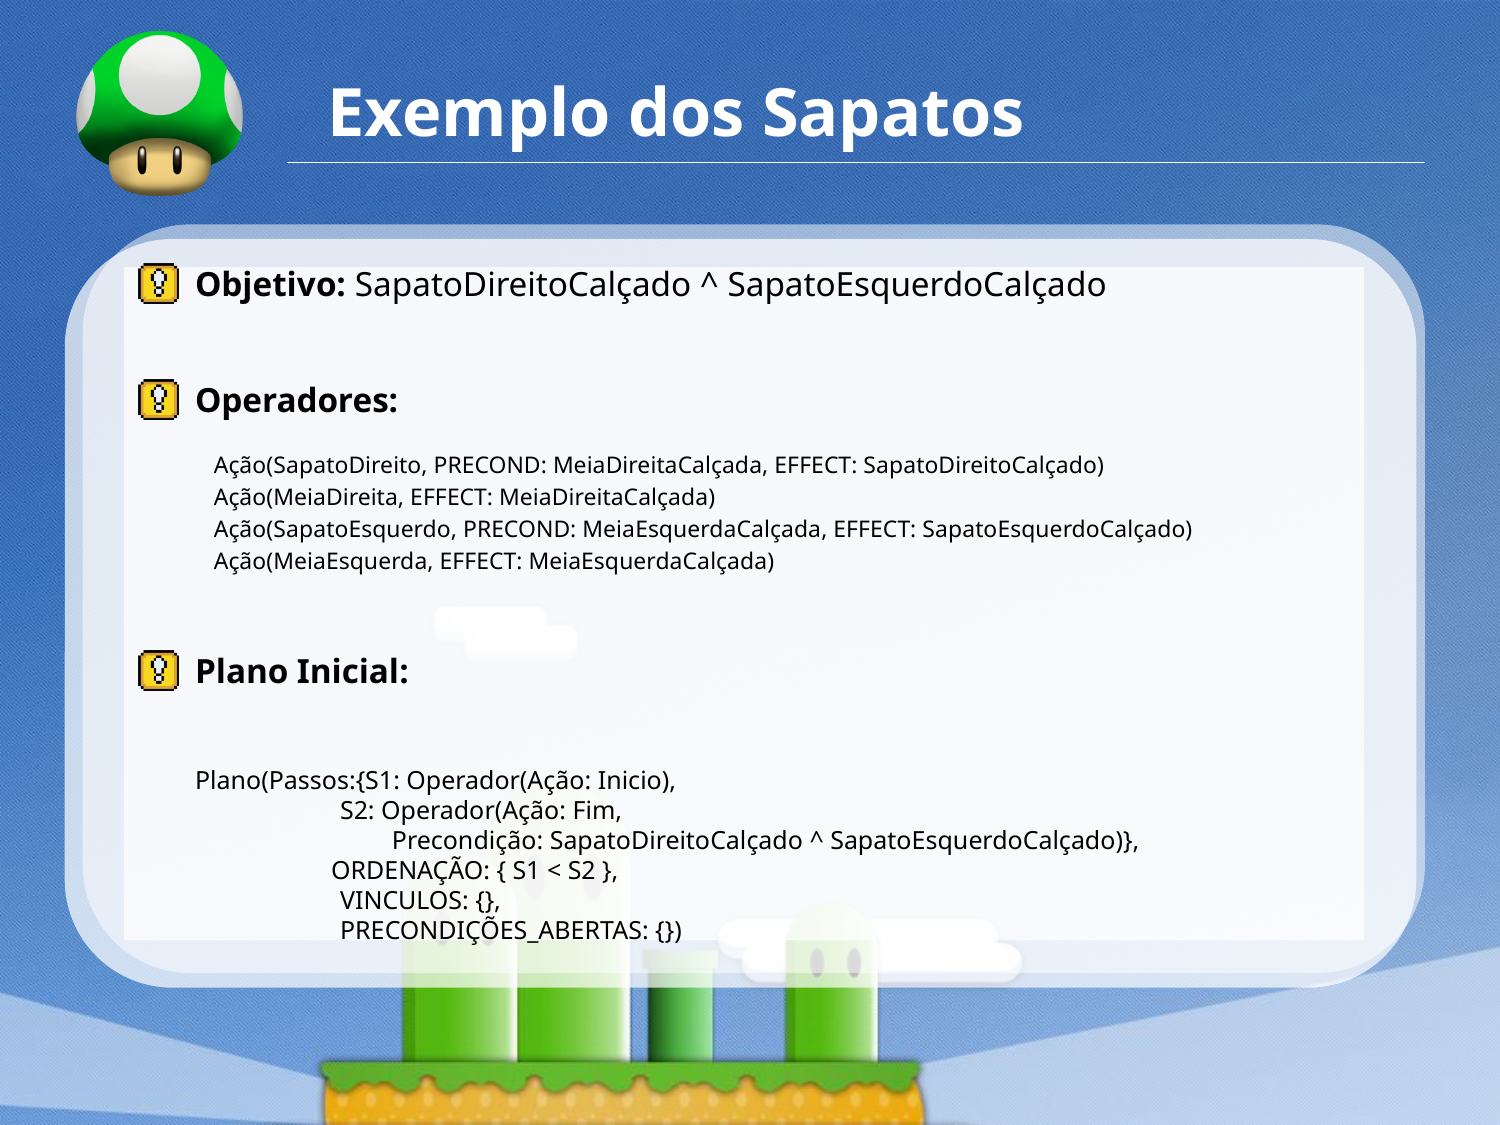

# Exemplo dos Sapatos
Objetivo: SapatoDireitoCalçado ^ SapatoEsquerdoCalçado
Operadores:
Ação(SapatoDireito, PRECOND: MeiaDireitaCalçada, EFFECT: SapatoDireitoCalçado)
Ação(MeiaDireita, EFFECT: MeiaDireitaCalçada)
Ação(SapatoEsquerdo, PRECOND: MeiaEsquerdaCalçada, EFFECT: SapatoEsquerdoCalçado)
Ação(MeiaEsquerda, EFFECT: MeiaEsquerdaCalçada)
Plano Inicial:
	Plano(Passos:{S1: Operador(Ação: Inicio),
	 S2: Operador(Ação: Fim,
	 Precondição: SapatoDireitoCalçado ^ SapatoEsquerdoCalçado)},
 ORDENAÇÃO: { S1 < S2 },
	 VINCULOS: {},
	 PRECONDIÇÕES_ABERTAS: {})